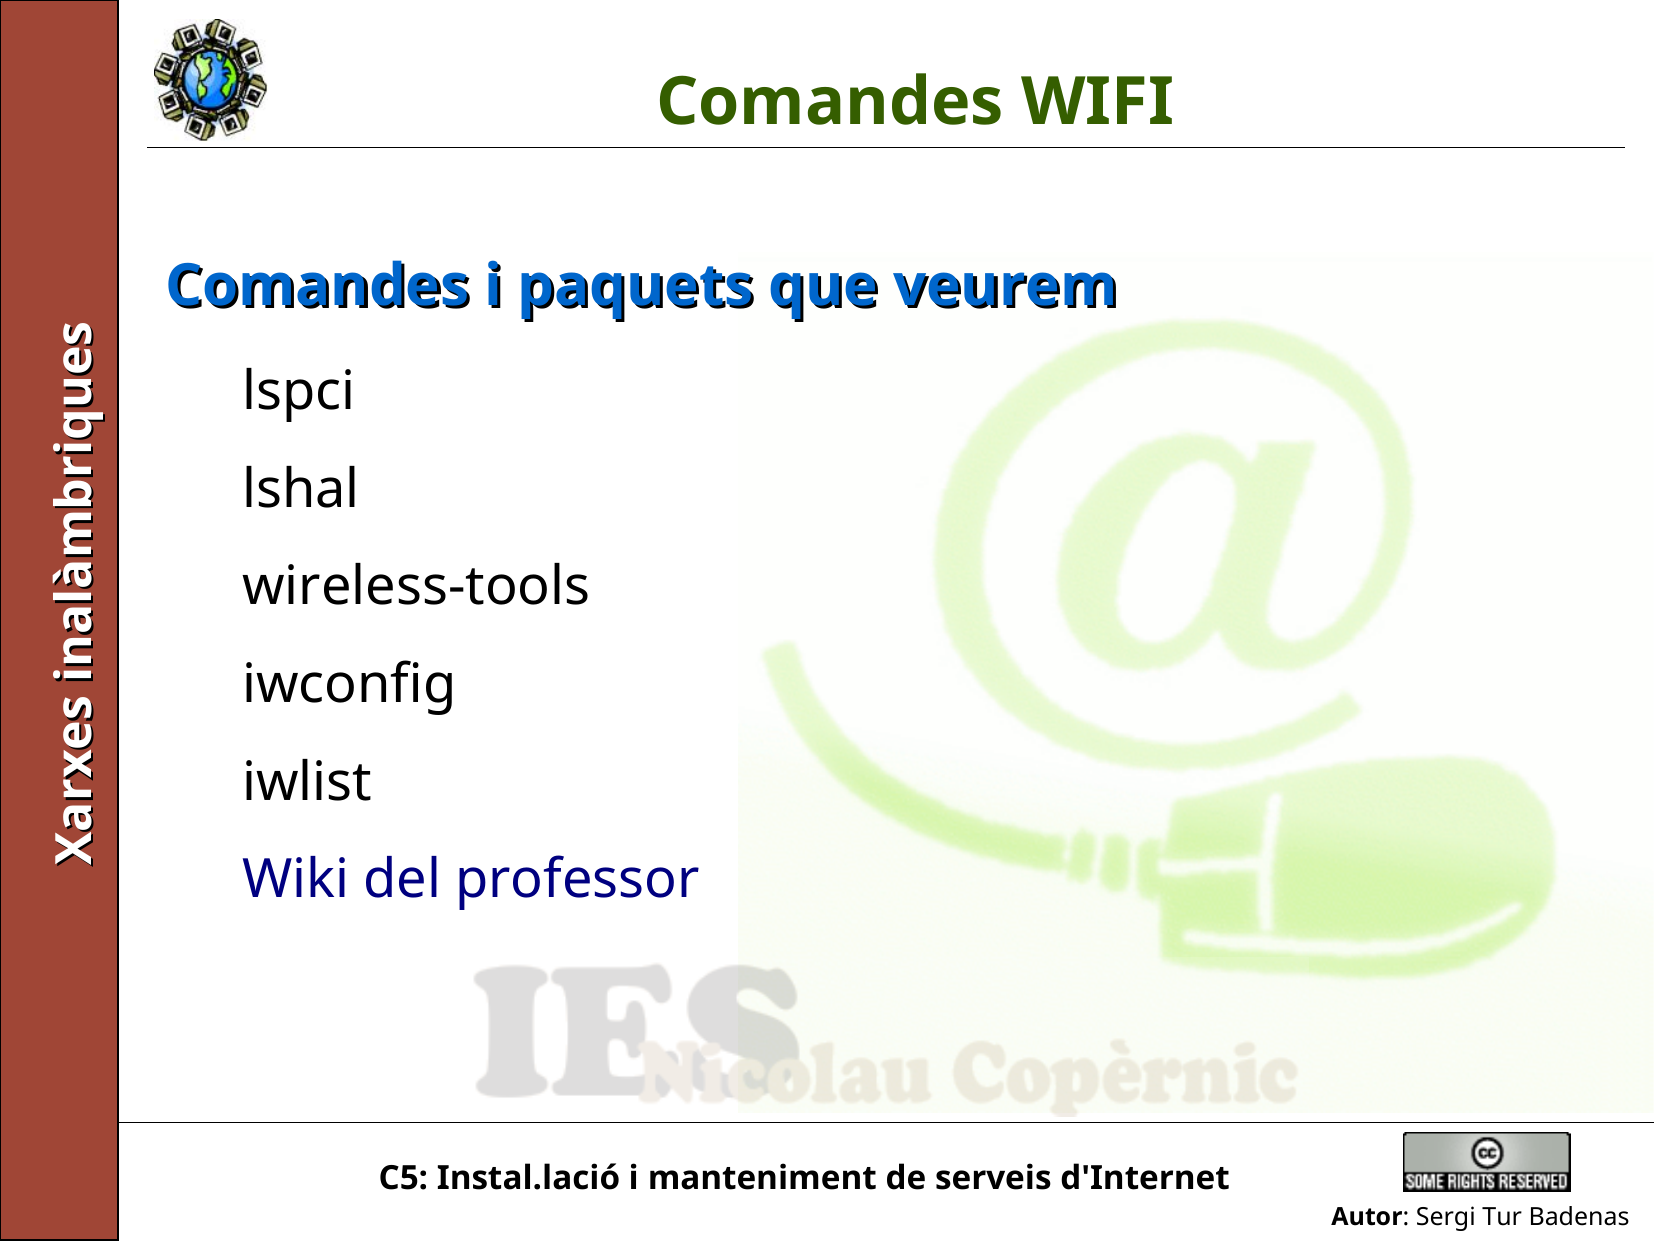

# Comandes WIFI
Comandes i paquets que veurem
lspci
lshal
wireless-tools
iwconfig
iwlist
Wiki del professor